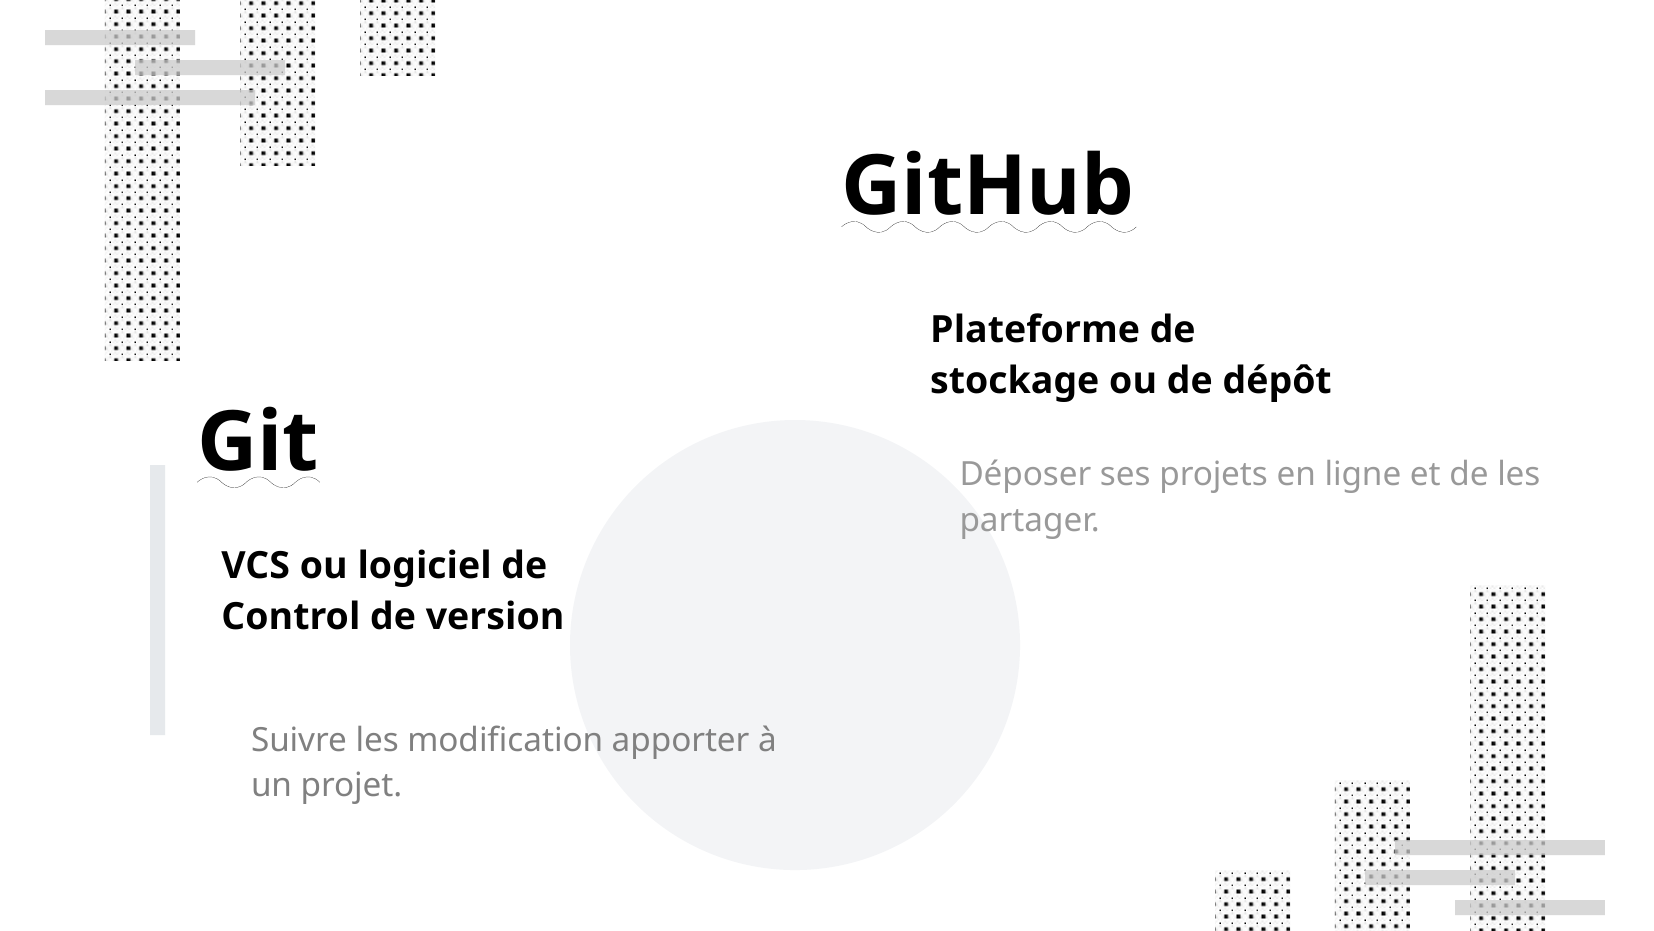

GitHub
Plateforme de stockage ou de dépôt
Git
Déposer ses projets en ligne et de les partager.
VCS ou logiciel de Control de version
Suivre les modification apporter à un projet.